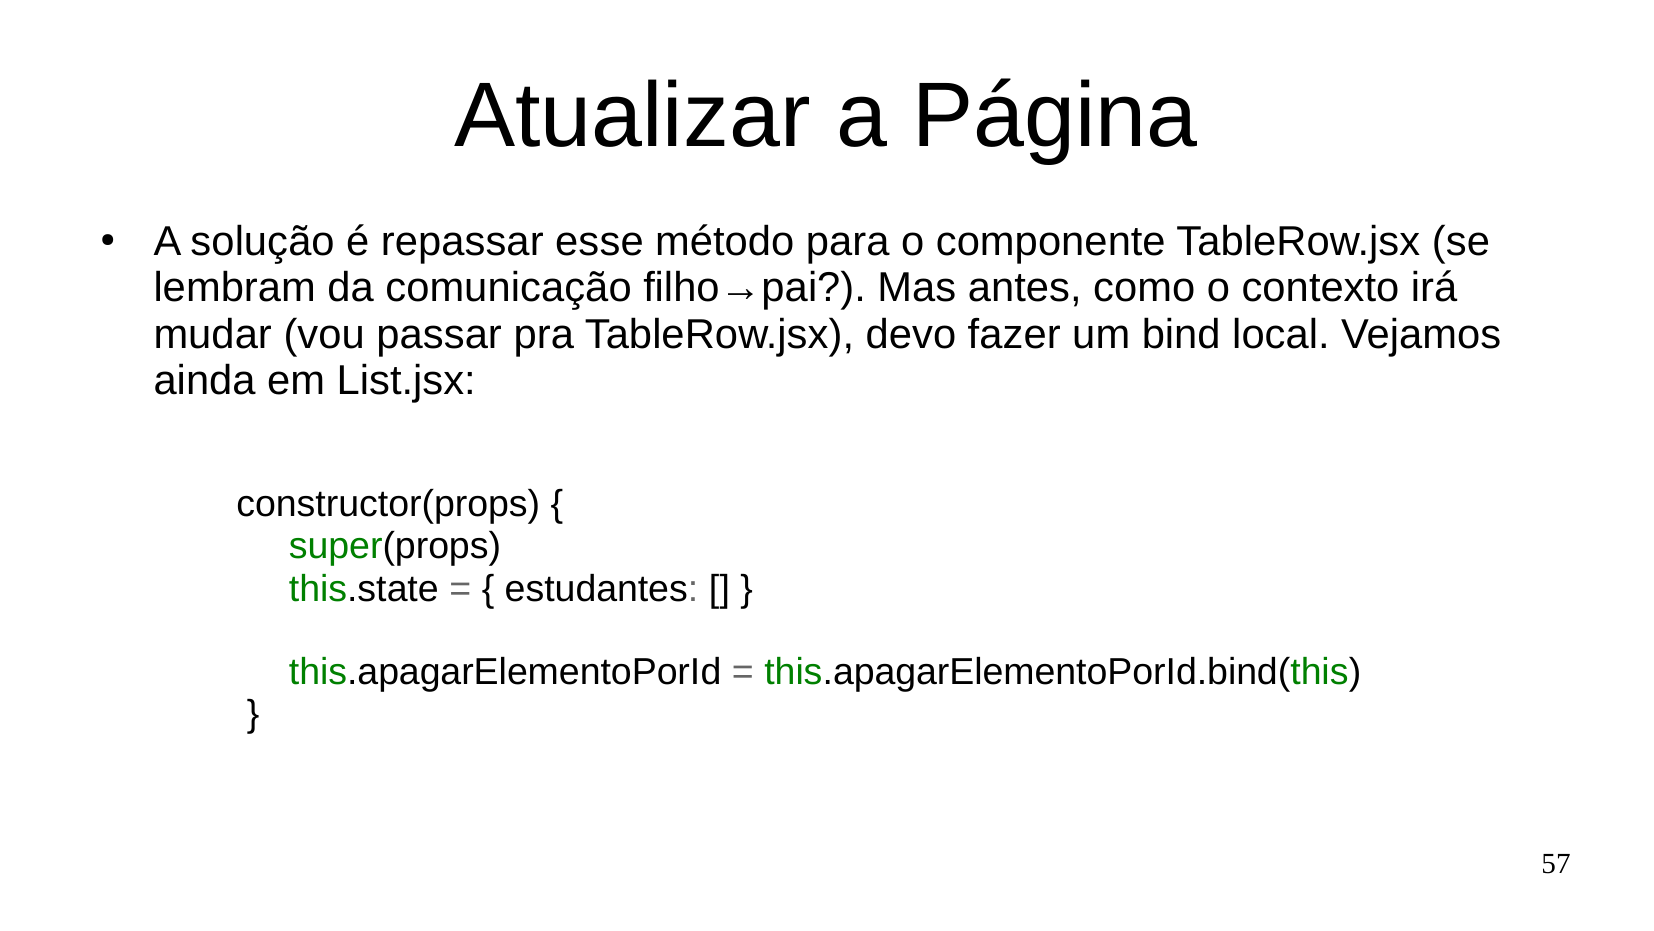

# Atualizar a Página
A solução é repassar esse método para o componente TableRow.jsx (se lembram da comunicação filho→pai?). Mas antes, como o contexto irá mudar (vou passar pra TableRow.jsx), devo fazer um bind local. Vejamos ainda em List.jsx:
 constructor(props) {
 super(props)
 this.state = { estudantes: [] }
 this.apagarElementoPorId = this.apagarElementoPorId.bind(this)
 }
57